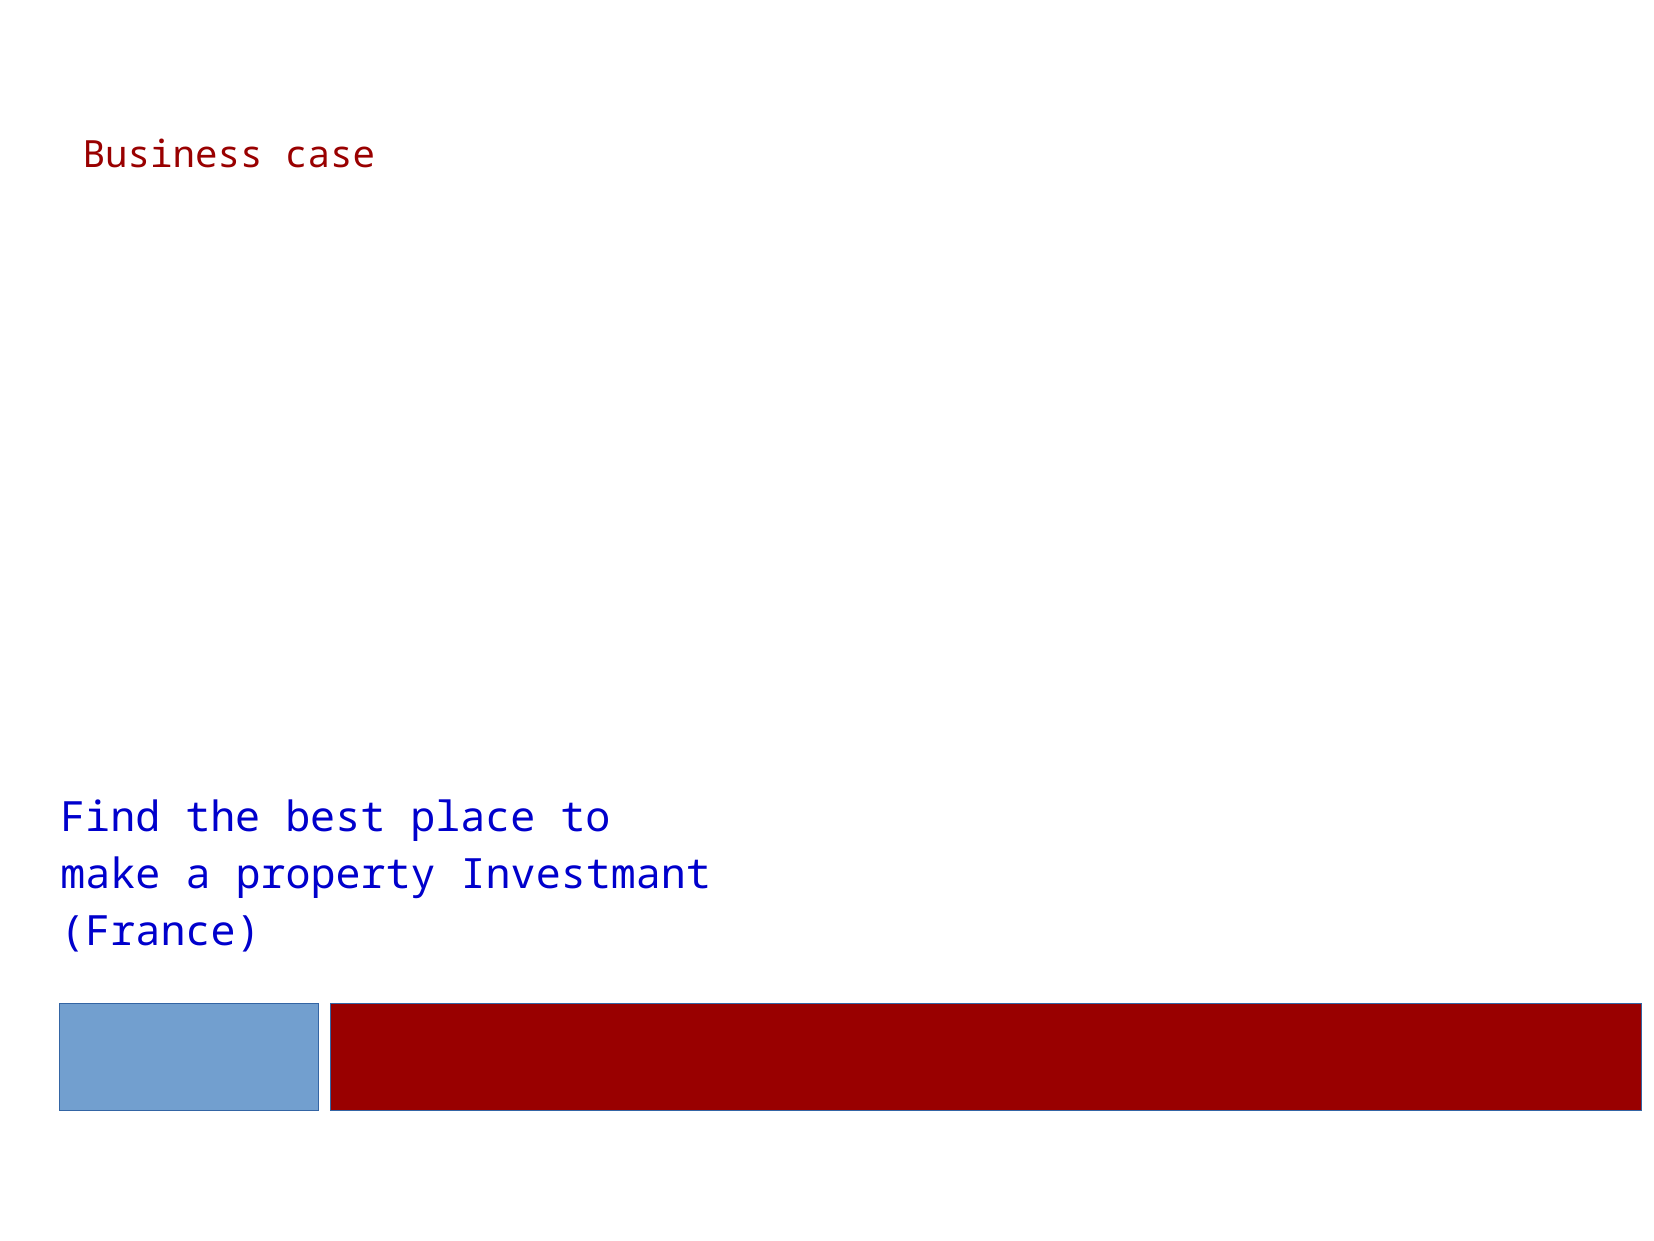

# Business case
 Find the best place to
 make a property Investmant
 (France)